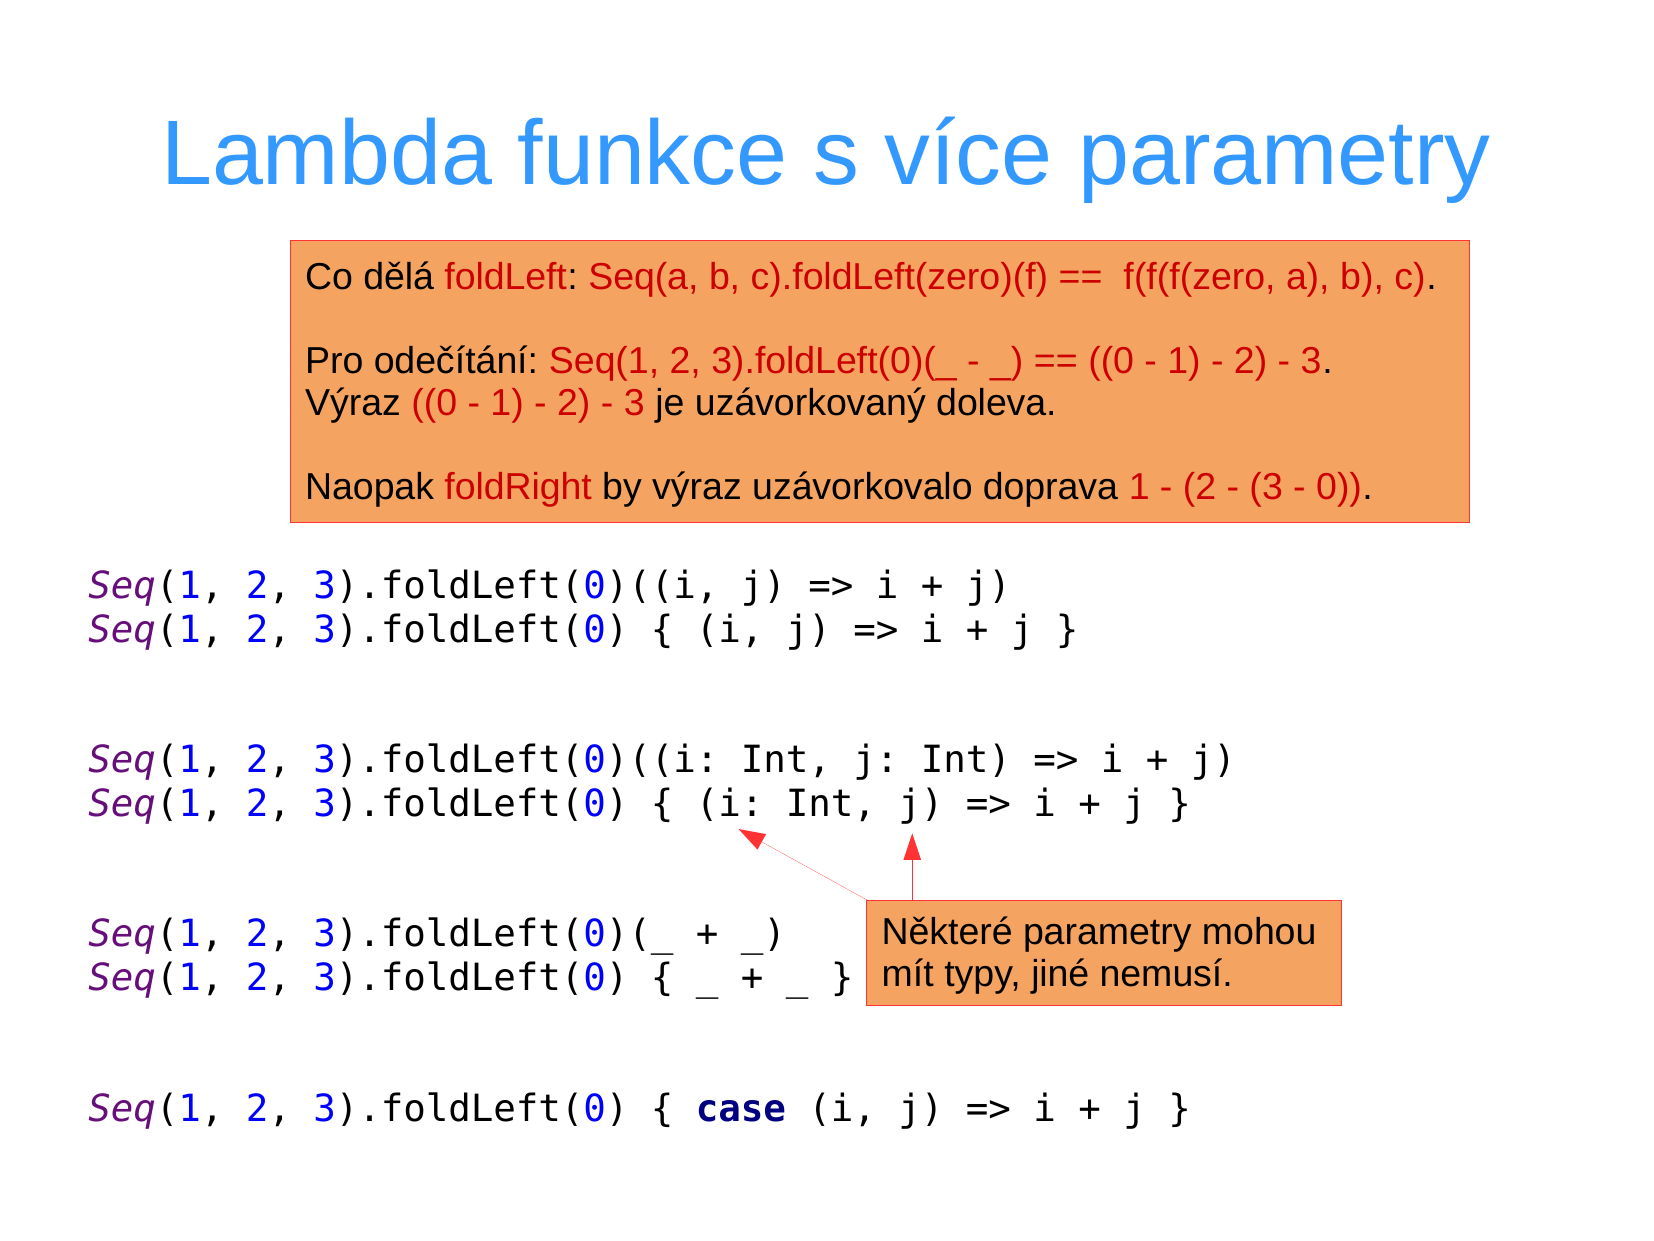

# Lambda funkce s více parametry
Co dělá foldLeft: Seq(a, b, c).foldLeft(zero)(f) == f(f(f(zero, a), b), c).
Pro odečítání: Seq(1, 2, 3).foldLeft(0)(_ - _) == ((0 - 1) - 2) - 3.
Výraz ((0 - 1) - 2) - 3 je uzávorkovaný doleva.
Naopak foldRight by výraz uzávorkovalo doprava 1 - (2 - (3 - 0)).
Seq(1, 2, 3).foldLeft(0)((i, j) => i + j)
Seq(1, 2, 3).foldLeft(0) { (i, j) => i + j }
Seq(1, 2, 3).foldLeft(0)((i: Int, j: Int) => i + j)
Seq(1, 2, 3).foldLeft(0) { (i: Int, j) => i + j }
Seq(1, 2, 3).foldLeft(0)(_ + _)
Seq(1, 2, 3).foldLeft(0) { _ + _ }
Seq(1, 2, 3).foldLeft(0) { case (i, j) => i + j }
Některé parametry mohou
mít typy, jiné nemusí.